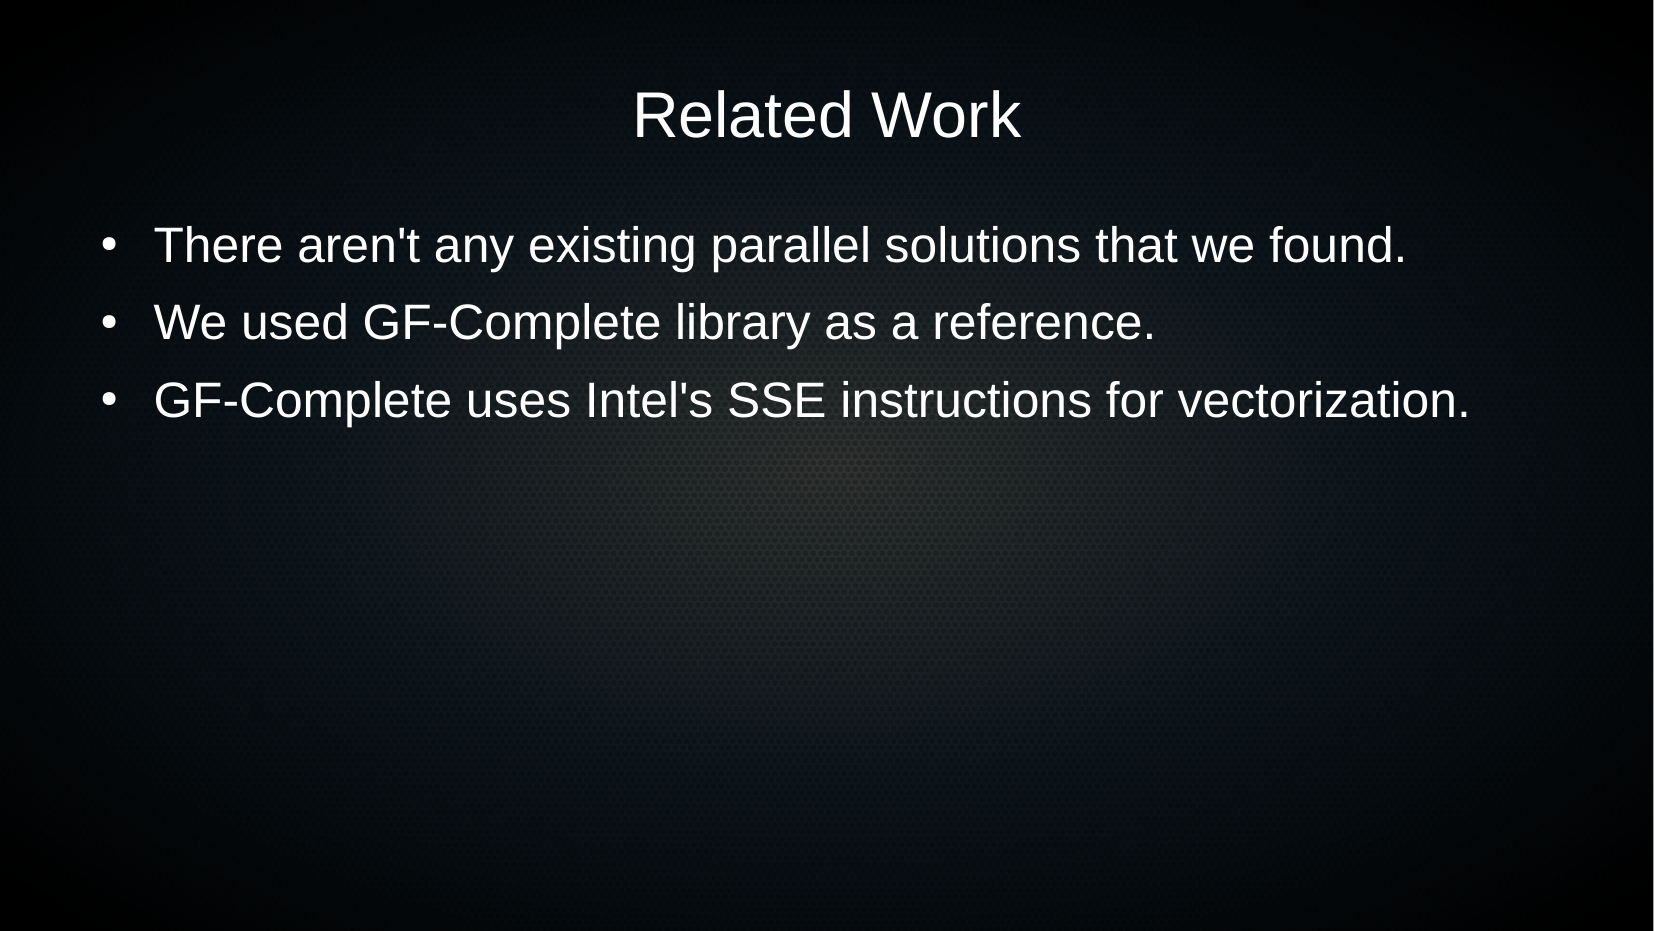

# Related Work
There aren't any existing parallel solutions that we found.
We used GF-Complete library as a reference.
GF-Complete uses Intel's SSE instructions for vectorization.